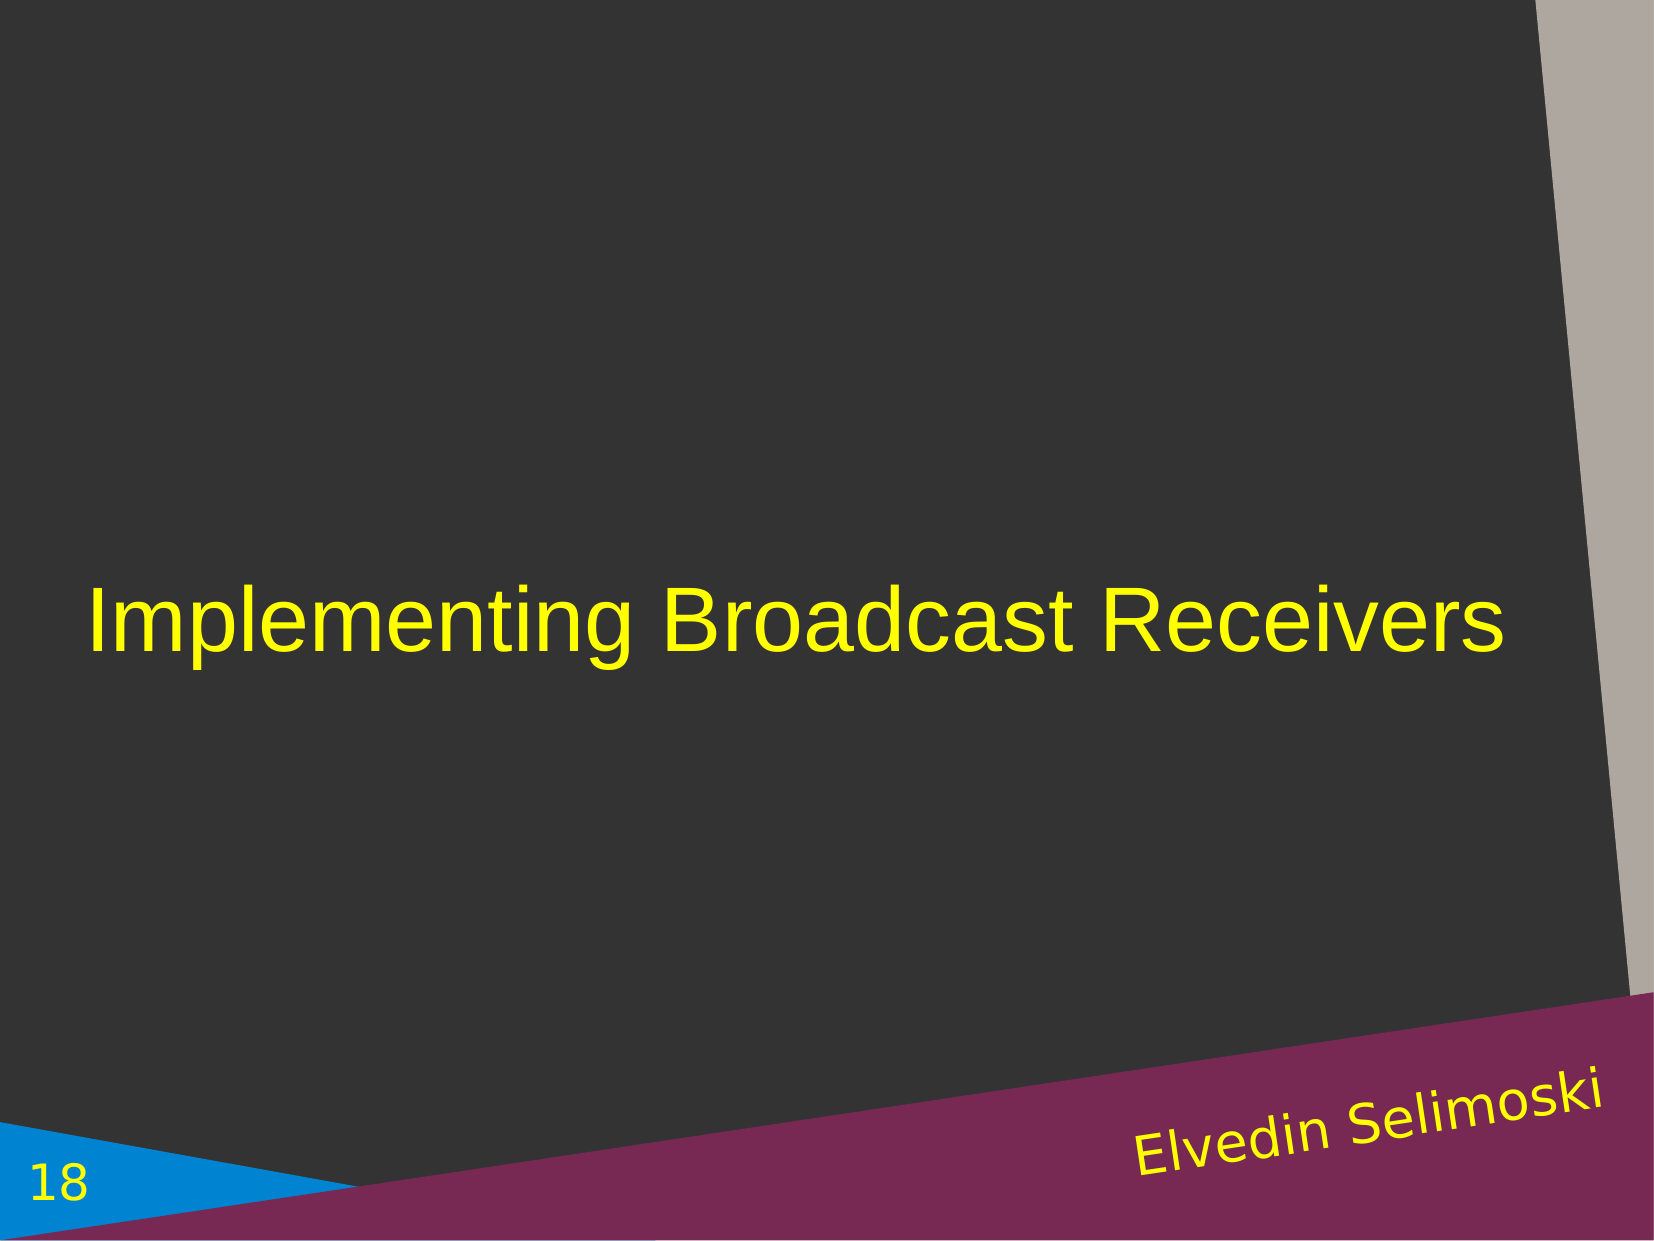

# Implementing Broadcast Receivers
Elvedin Selimoski
18